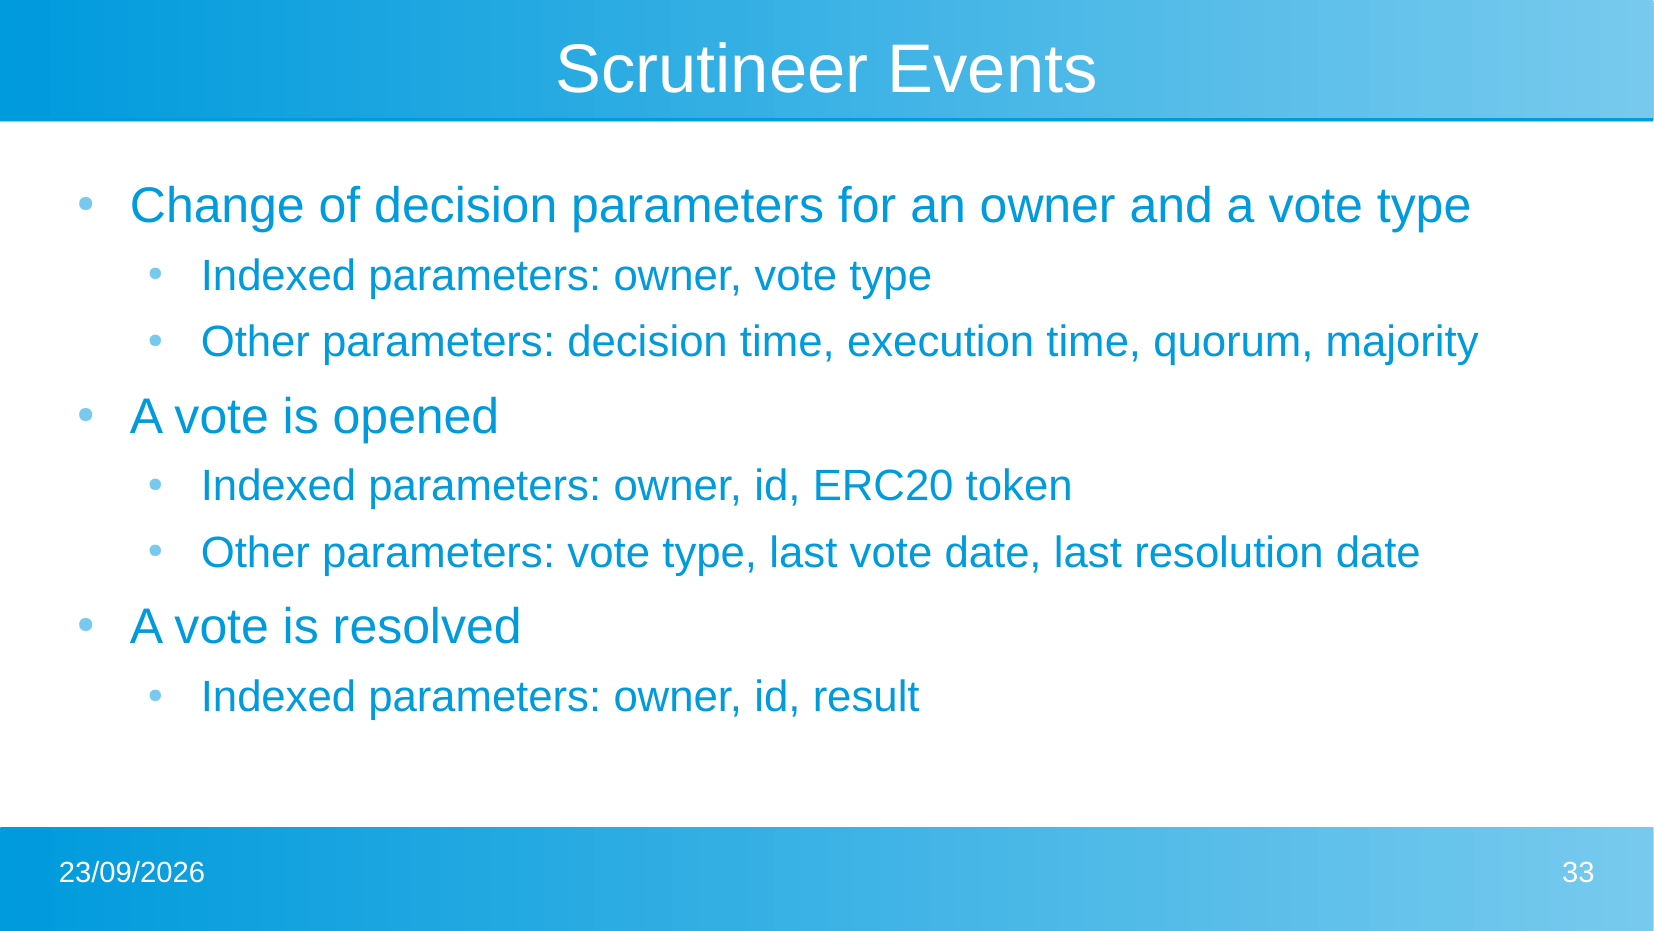

# Scrutineer Events
Change of decision parameters for an owner and a vote type
Indexed parameters: owner, vote type
Other parameters: decision time, execution time, quorum, majority
A vote is opened
Indexed parameters: owner, id, ERC20 token
Other parameters: vote type, last vote date, last resolution date
A vote is resolved
Indexed parameters: owner, id, result
33